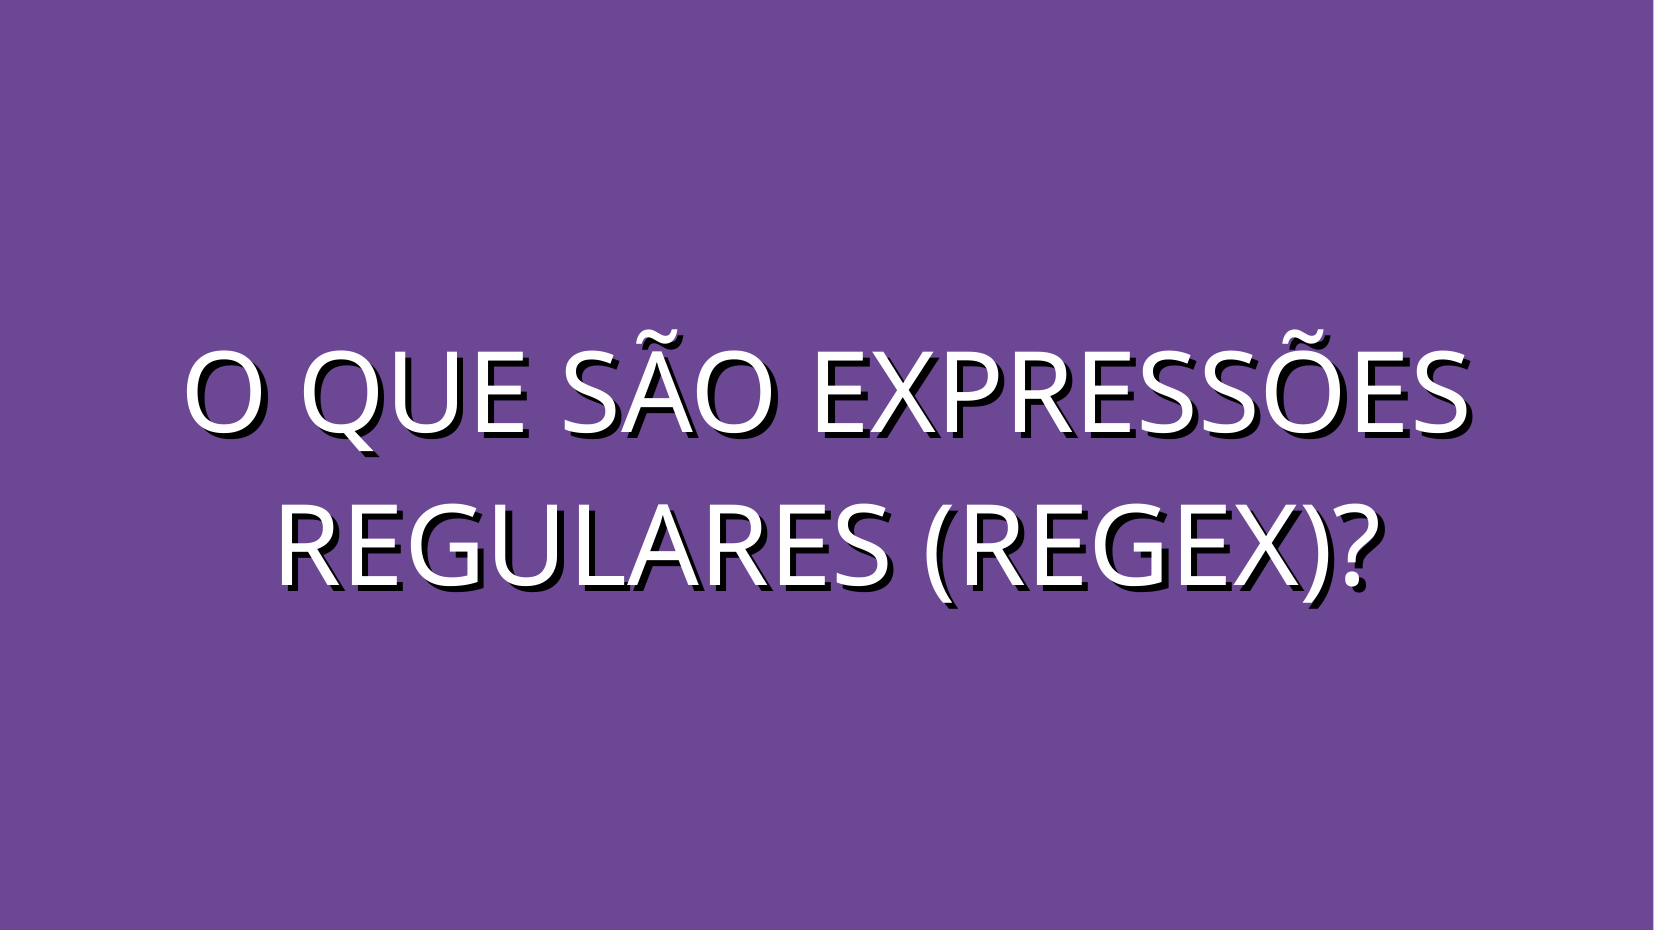

# O QUE SÃO EXPRESSÕES REGULARES (REGEX)?